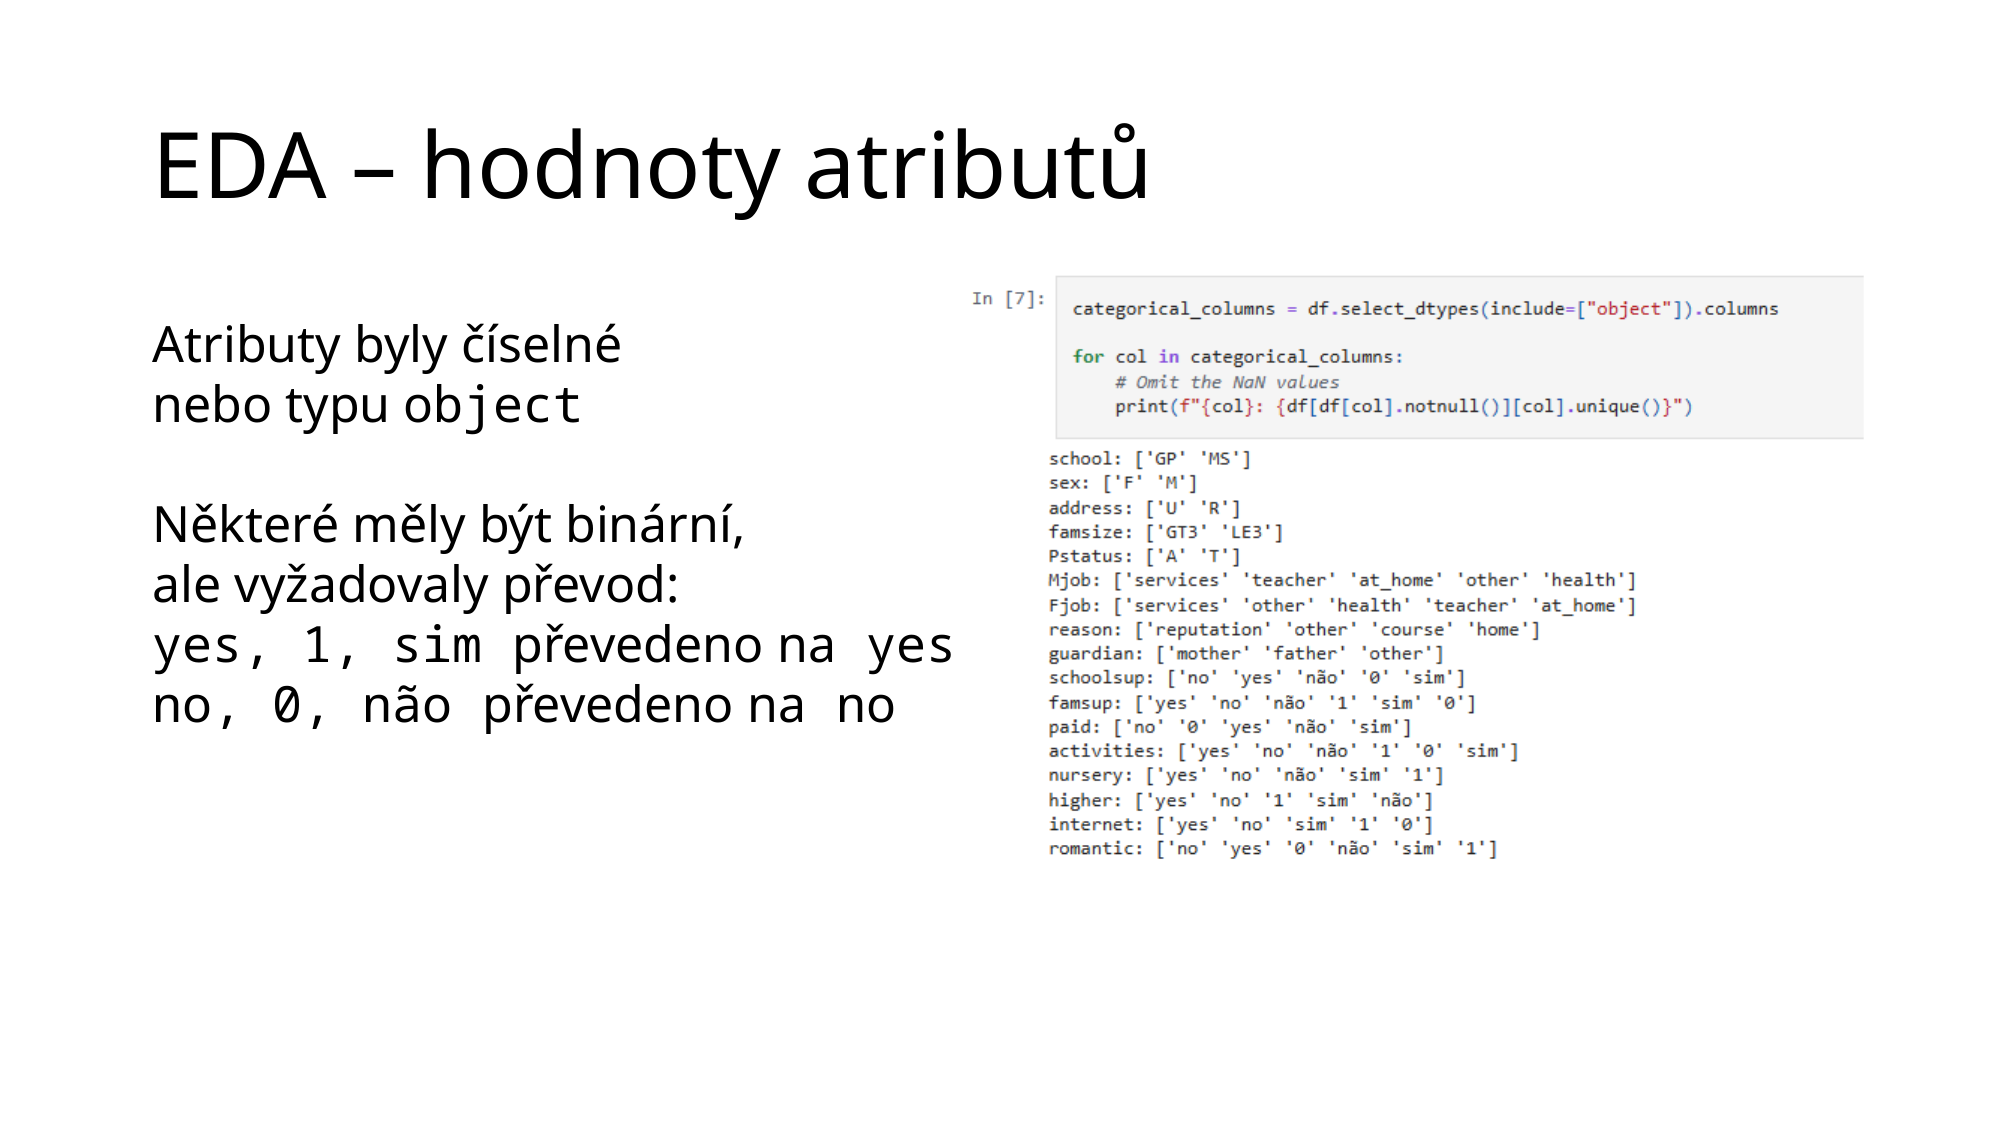

# EDA – hodnoty atributů
Atributy byly číselné
nebo typu object
Některé měly být binární,
ale vyžadovaly převod: 
yes, 1, sim převedeno na yes
no, 0, não převedeno na no